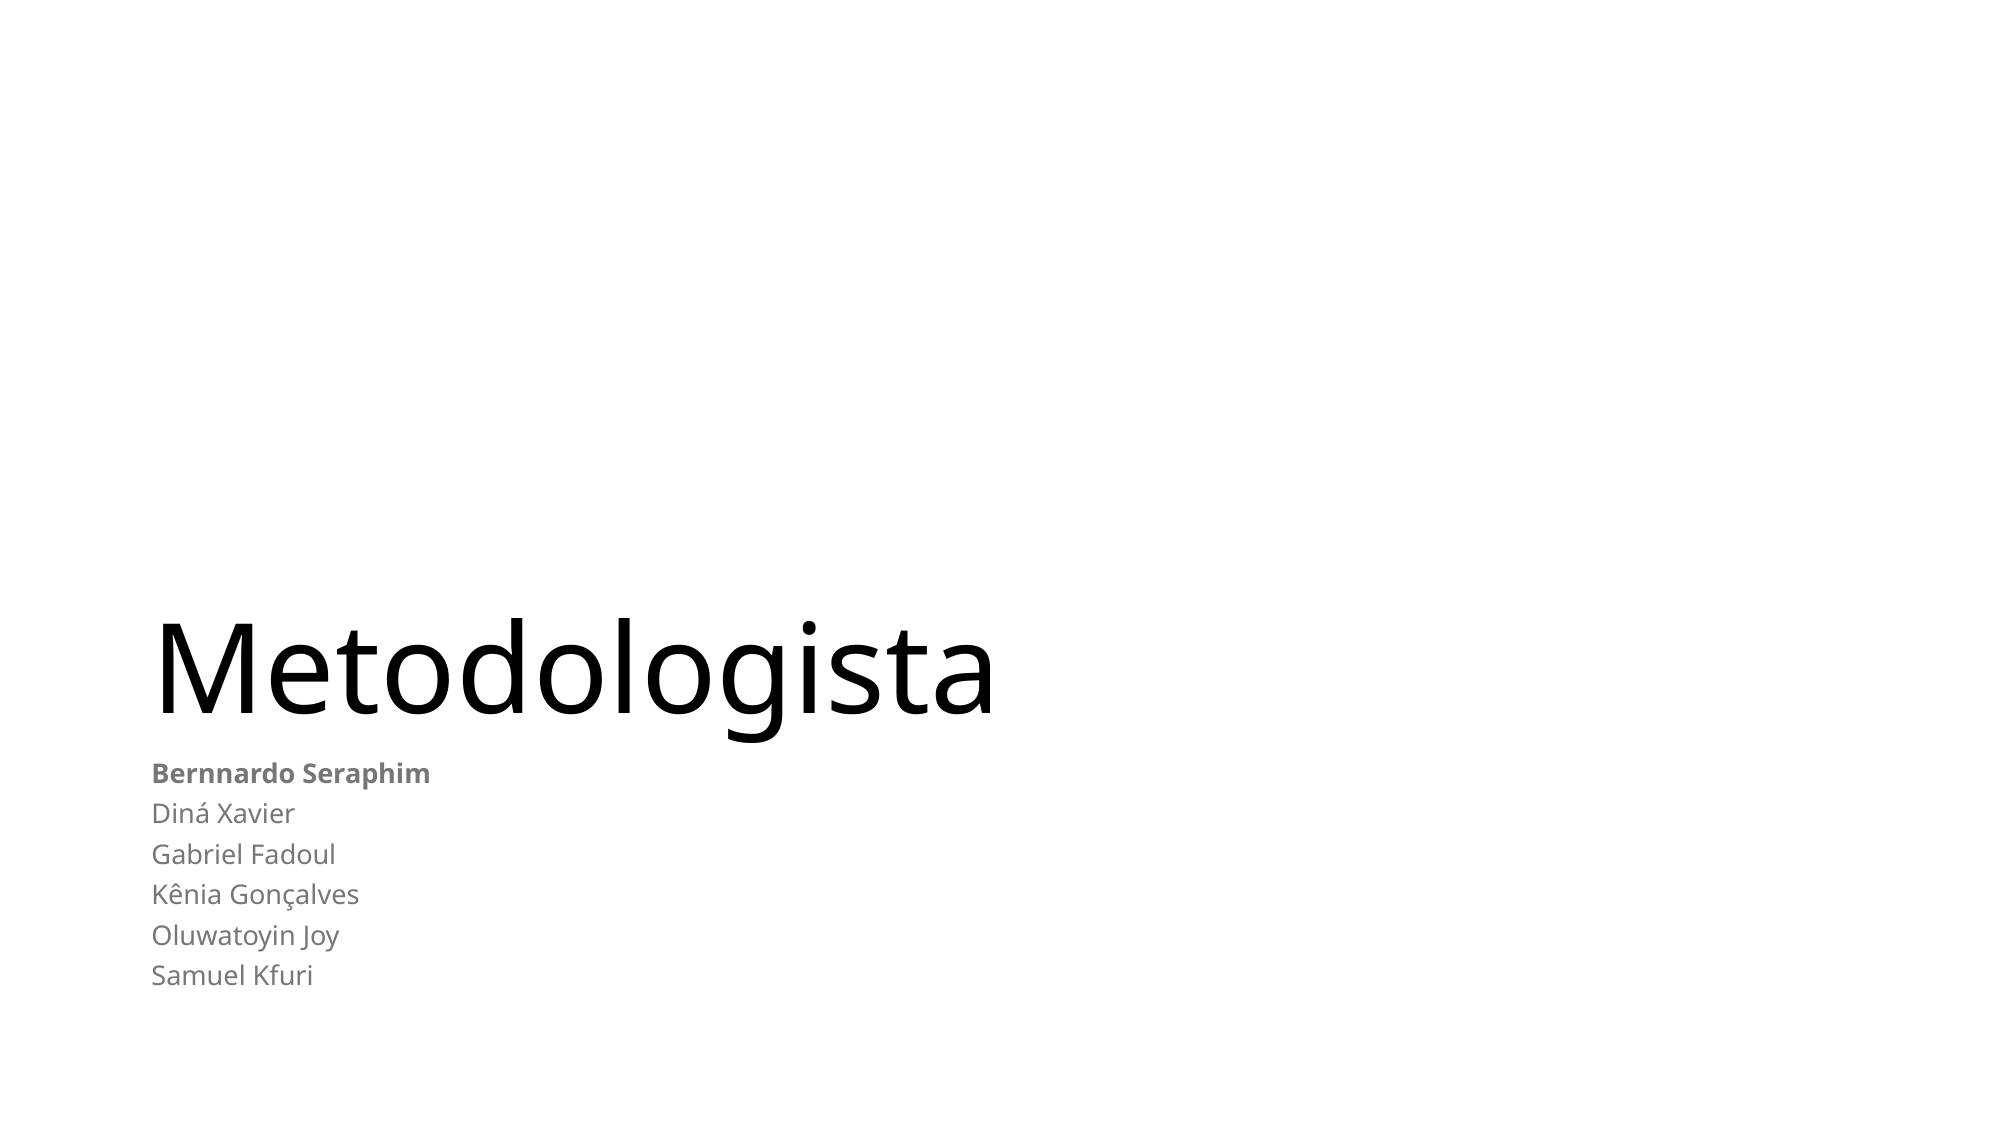

# Metodologista
Bernnardo Seraphim
Diná Xavier
Gabriel Fadoul
Kênia Gonçalves
Oluwatoyin Joy
Samuel Kfuri